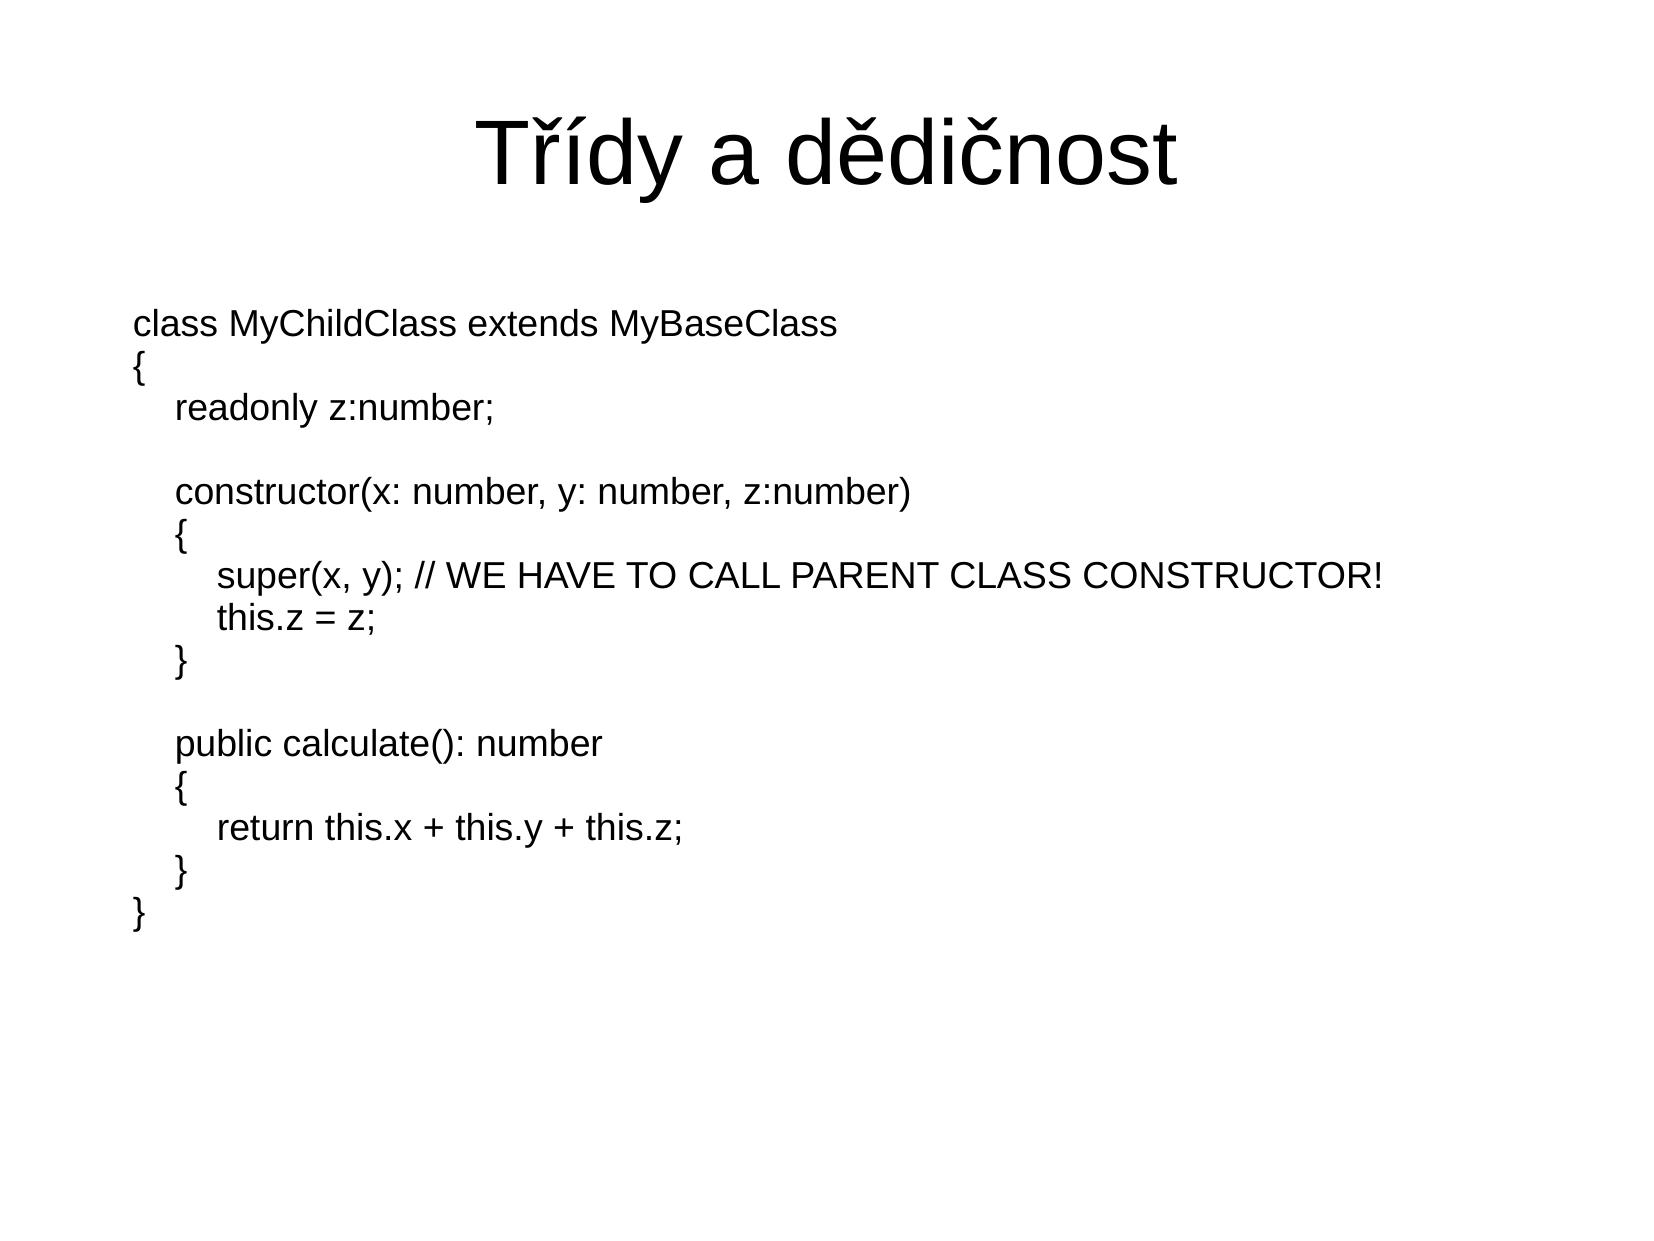

# Třídy a dědičnost
class MyChildClass extends MyBaseClass
{
 readonly z:number;
 constructor(x: number, y: number, z:number)
 {
 super(x, y); // WE HAVE TO CALL PARENT CLASS CONSTRUCTOR!
 this.z = z;
 }
 public calculate(): number
 {
 return this.x + this.y + this.z;
 }
}